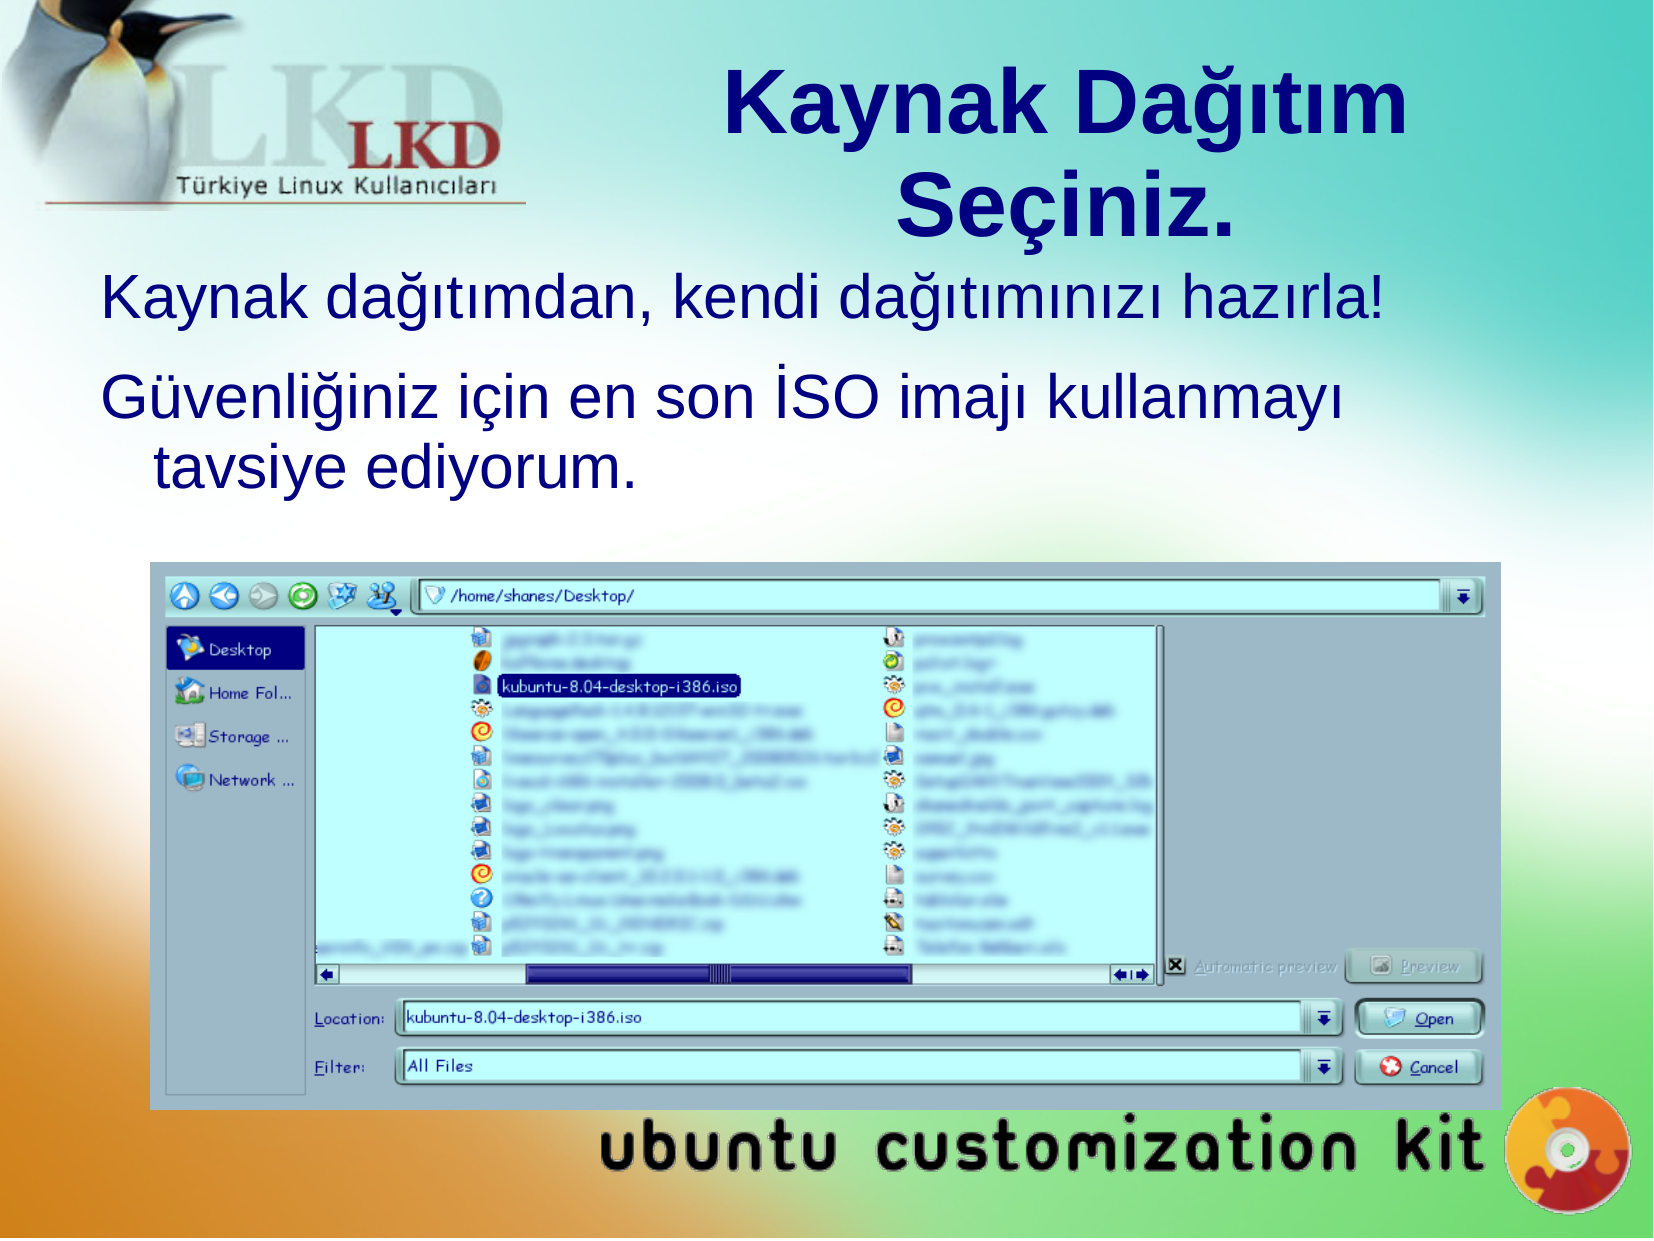

# Kaynak Dağıtım Seçiniz.
Kaynak dağıtımdan, kendi dağıtımınızı hazırla!
Güvenliğiniz için en son İSO imajı kullanmayı tavsiye ediyorum.